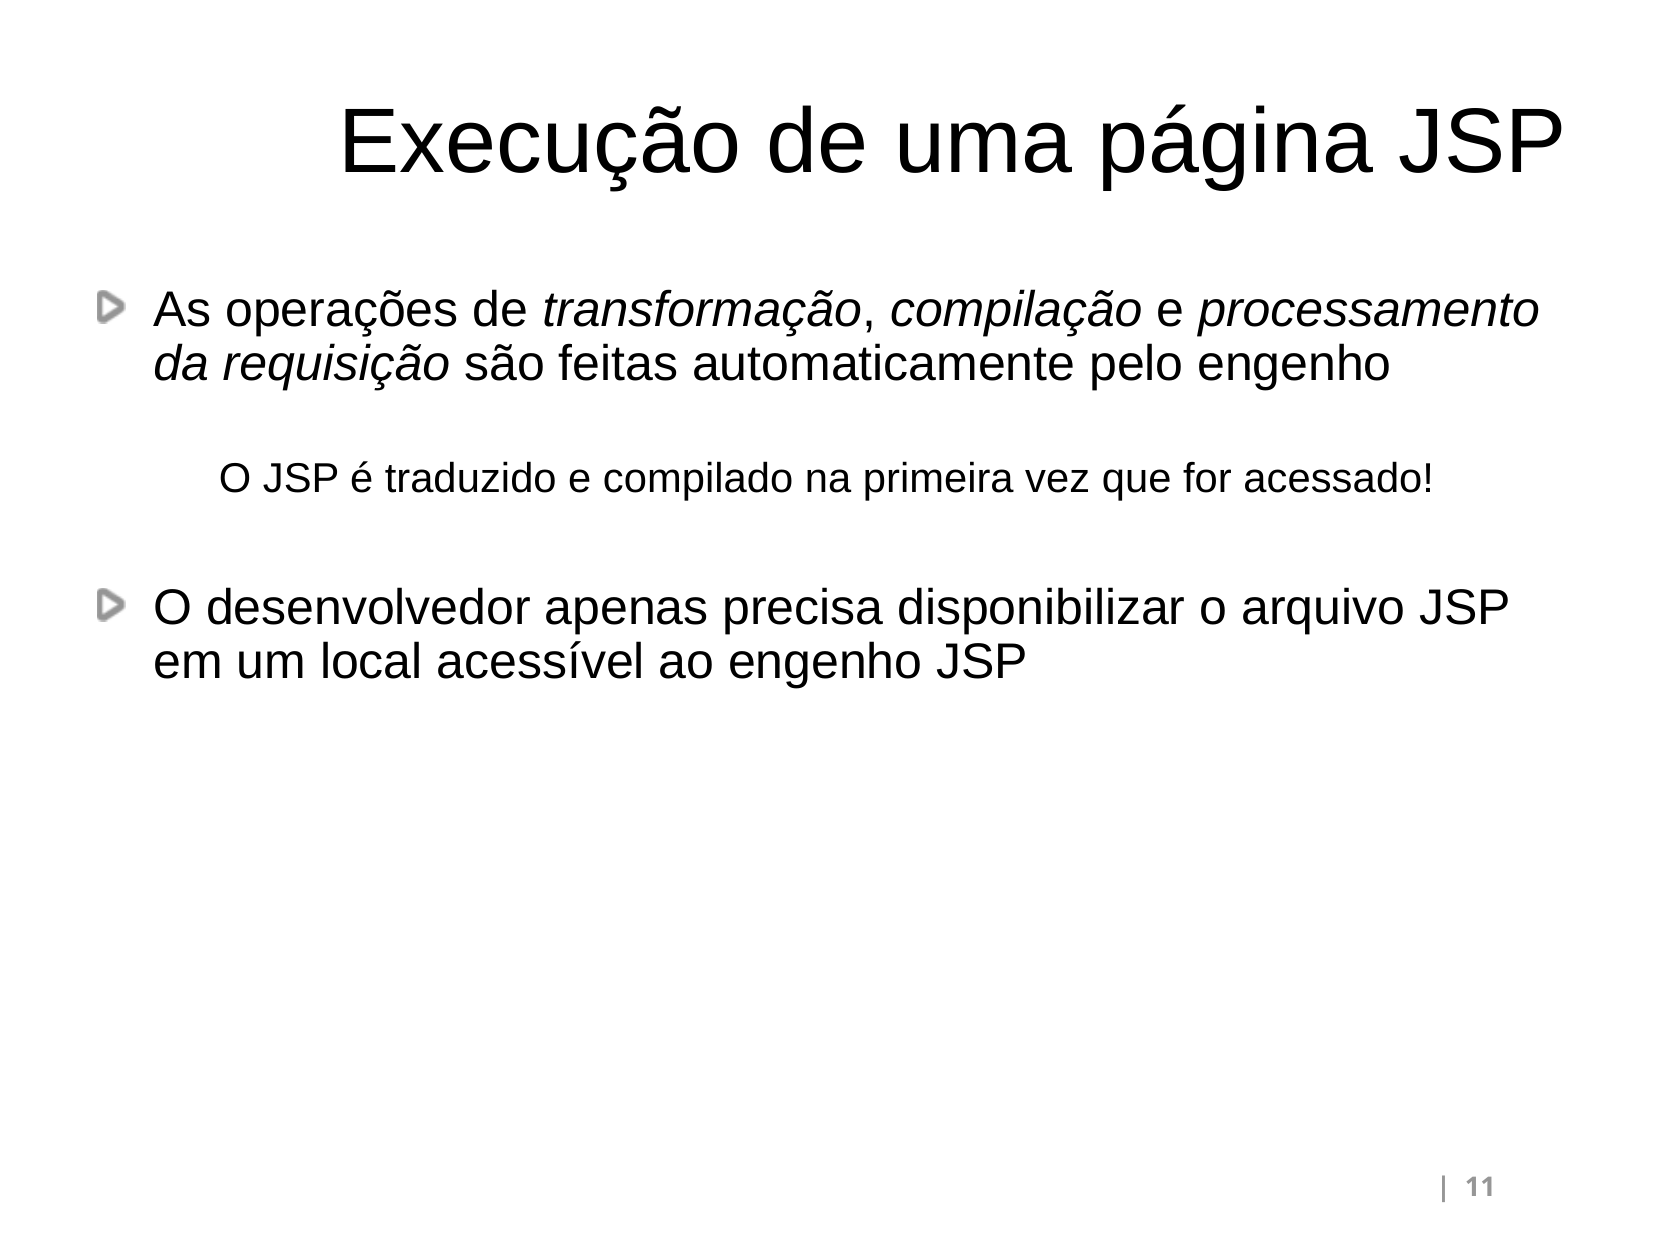

# Execução de uma página JSP
As operações de transformação, compilação e processamento da requisição são feitas automaticamente pelo engenho
O JSP é traduzido e compilado na primeira vez que for acessado!
O desenvolvedor apenas precisa disponibilizar o arquivo JSP em um local acessível ao engenho JSP